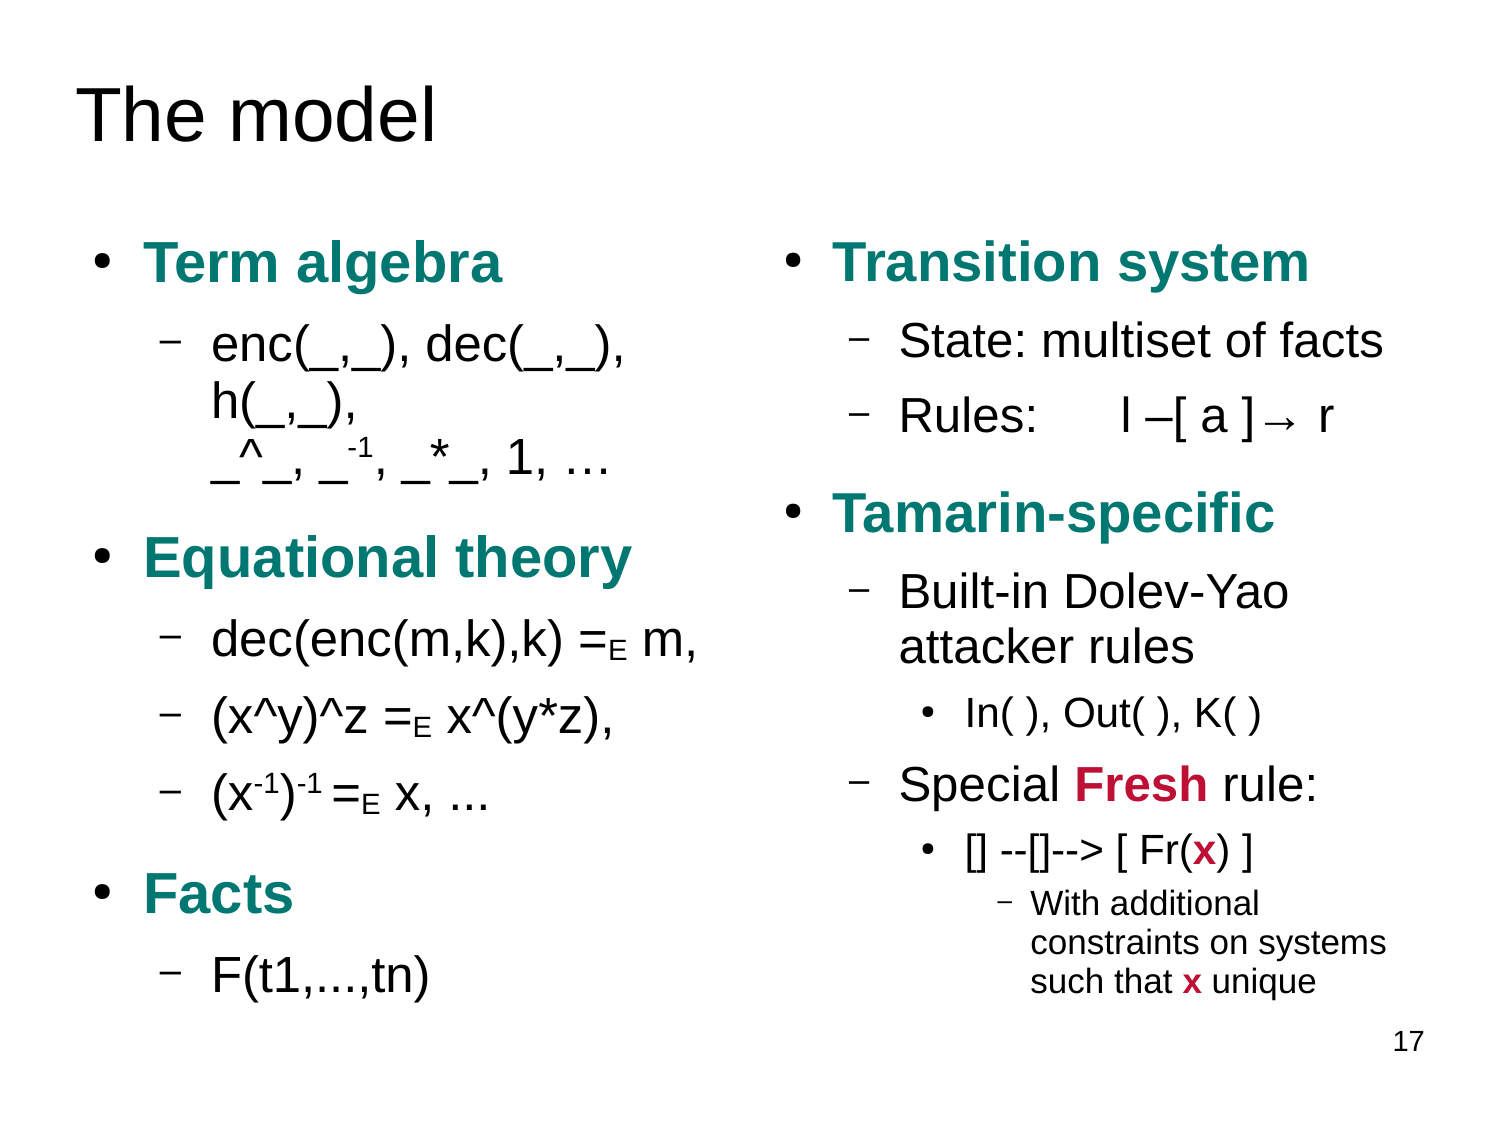

# The model
Term algebra
enc(_,_), dec(_,_), h(_,_),
_^_, _-1, _*_, 1, …
Equational theory
dec(enc(m,k),k) =E m,
(x^y)^z =E x^(y*z),
(x-1)-1 =E x, ...
Facts
F(t1,...,tn)
Transition system
State: multiset of facts
Rules: l –[ a ]→ r
Tamarin-specific
Built-in Dolev-Yao attacker rules
In( ), Out( ), K( )
Special Fresh rule:
[] --[]--> [ Fr(x) ]
With additional constraints on systems such that x unique
17